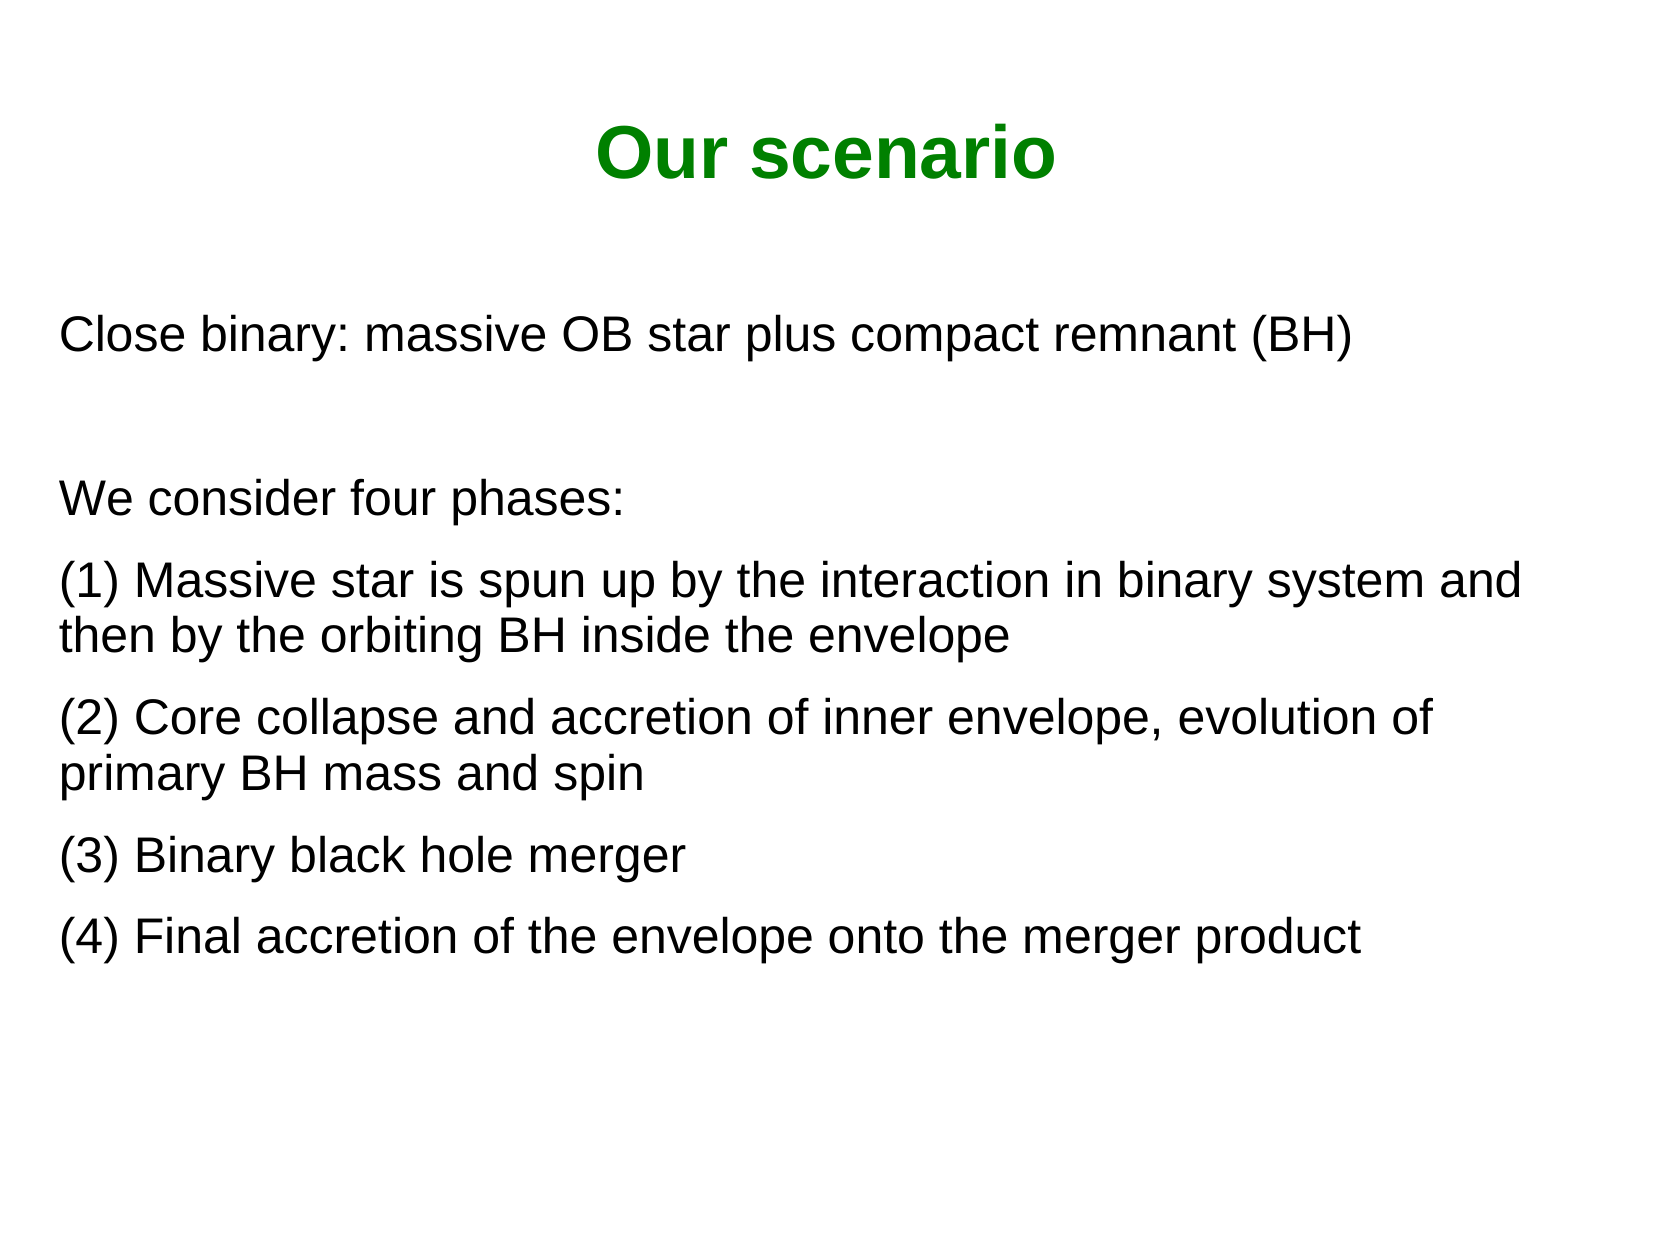

# Our scenario
Close binary: massive OB star plus compact remnant (BH)
We consider four phases:
(1) Massive star is spun up by the interaction in binary system and then by the orbiting BH inside the envelope
(2) Core collapse and accretion of inner envelope, evolution of primary BH mass and spin
(3) Binary black hole merger
(4) Final accretion of the envelope onto the merger product